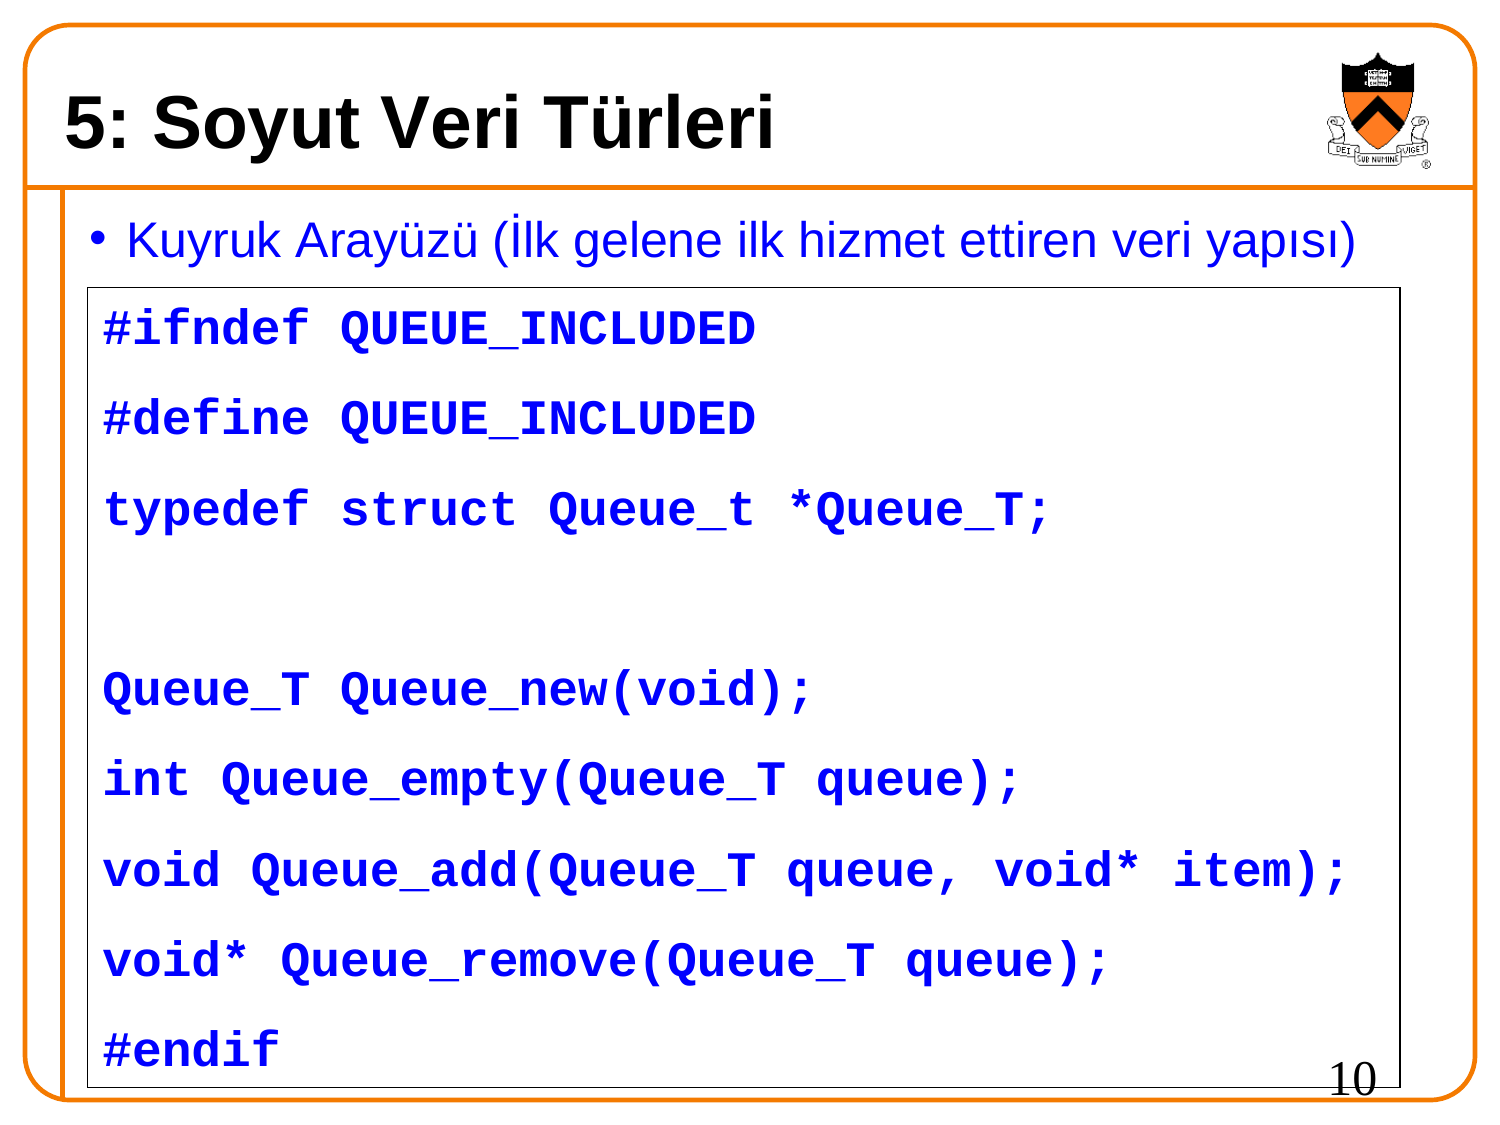

# 5: Soyut Veri Türleri
Kuyruk Arayüzü (İlk gelene ilk hizmet ettiren veri yapısı)
#ifndef QUEUE_INCLUDED
#define QUEUE_INCLUDED
typedef struct Queue_t *Queue_T;
Queue_T Queue_new(void);
int Queue_empty(Queue_T queue);
void Queue_add(Queue_T queue, void* item);
void* Queue_remove(Queue_T queue);
#endif
10